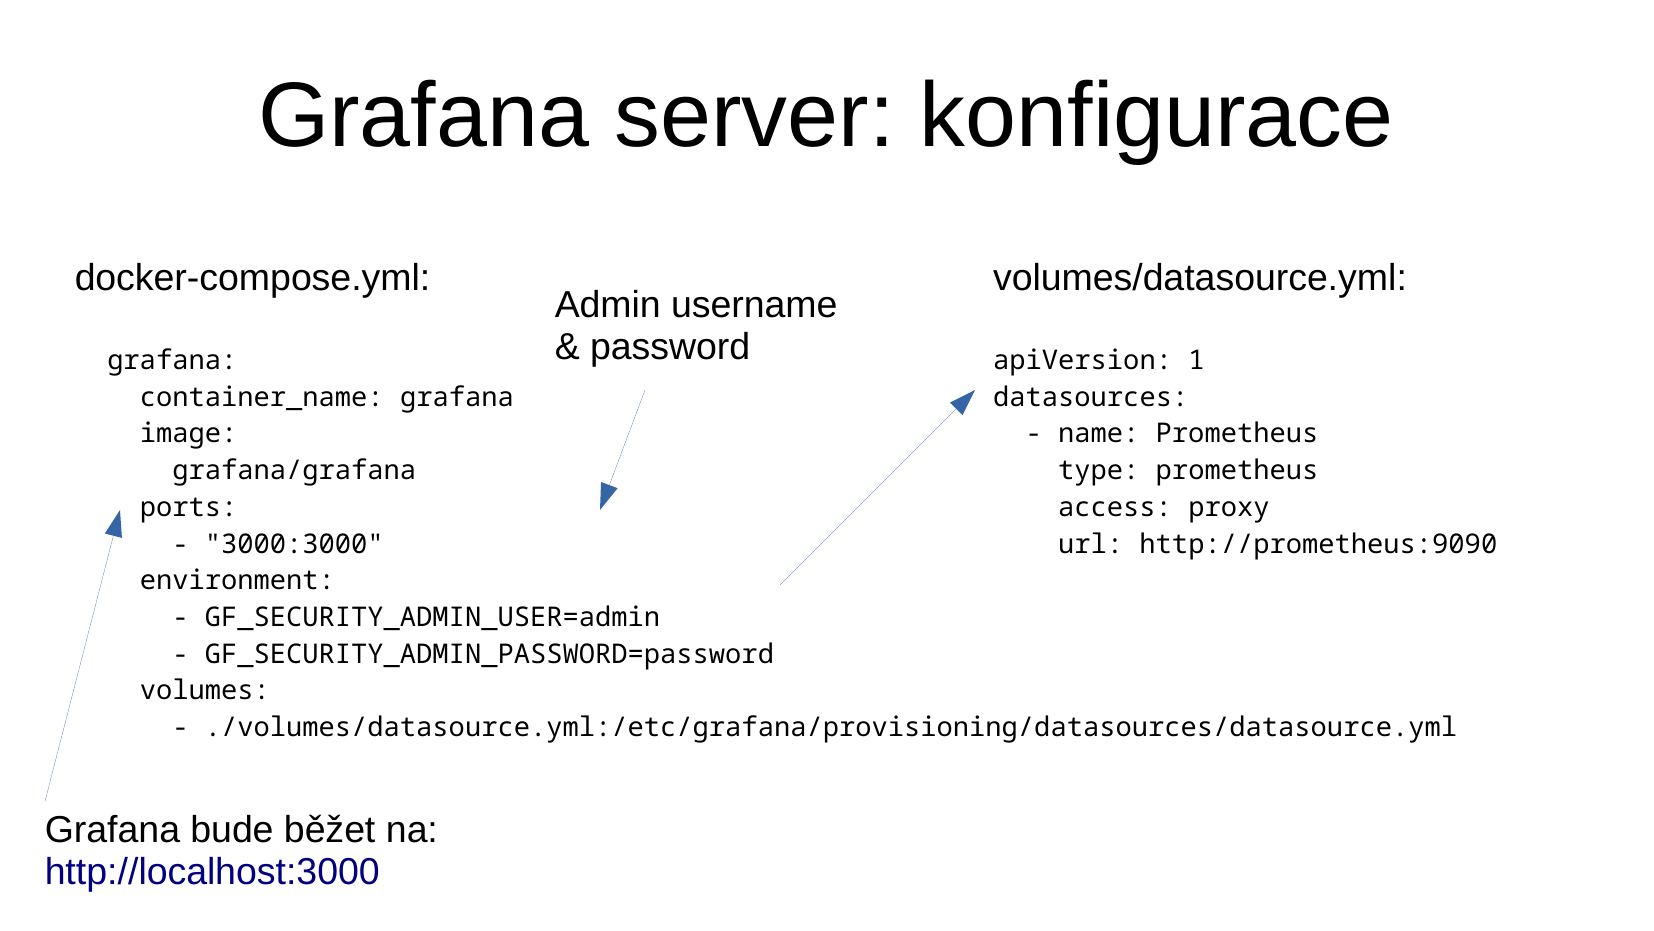

# Grafana server: konfigurace
docker-compose.yml:
 grafana:
 container_name: grafana
 image:
 grafana/grafana
 ports:
 - "3000:3000"
 environment:
 - GF_SECURITY_ADMIN_USER=admin
 - GF_SECURITY_ADMIN_PASSWORD=password
 volumes:
 - ./volumes/datasource.yml:/etc/grafana/provisioning/datasources/datasource.yml
volumes/datasource.yml:
apiVersion: 1
datasources:
 - name: Prometheus
 type: prometheus
 access: proxy
 url: http://prometheus:9090
Admin username
& password
Grafana bude běžet na:
http://localhost:3000